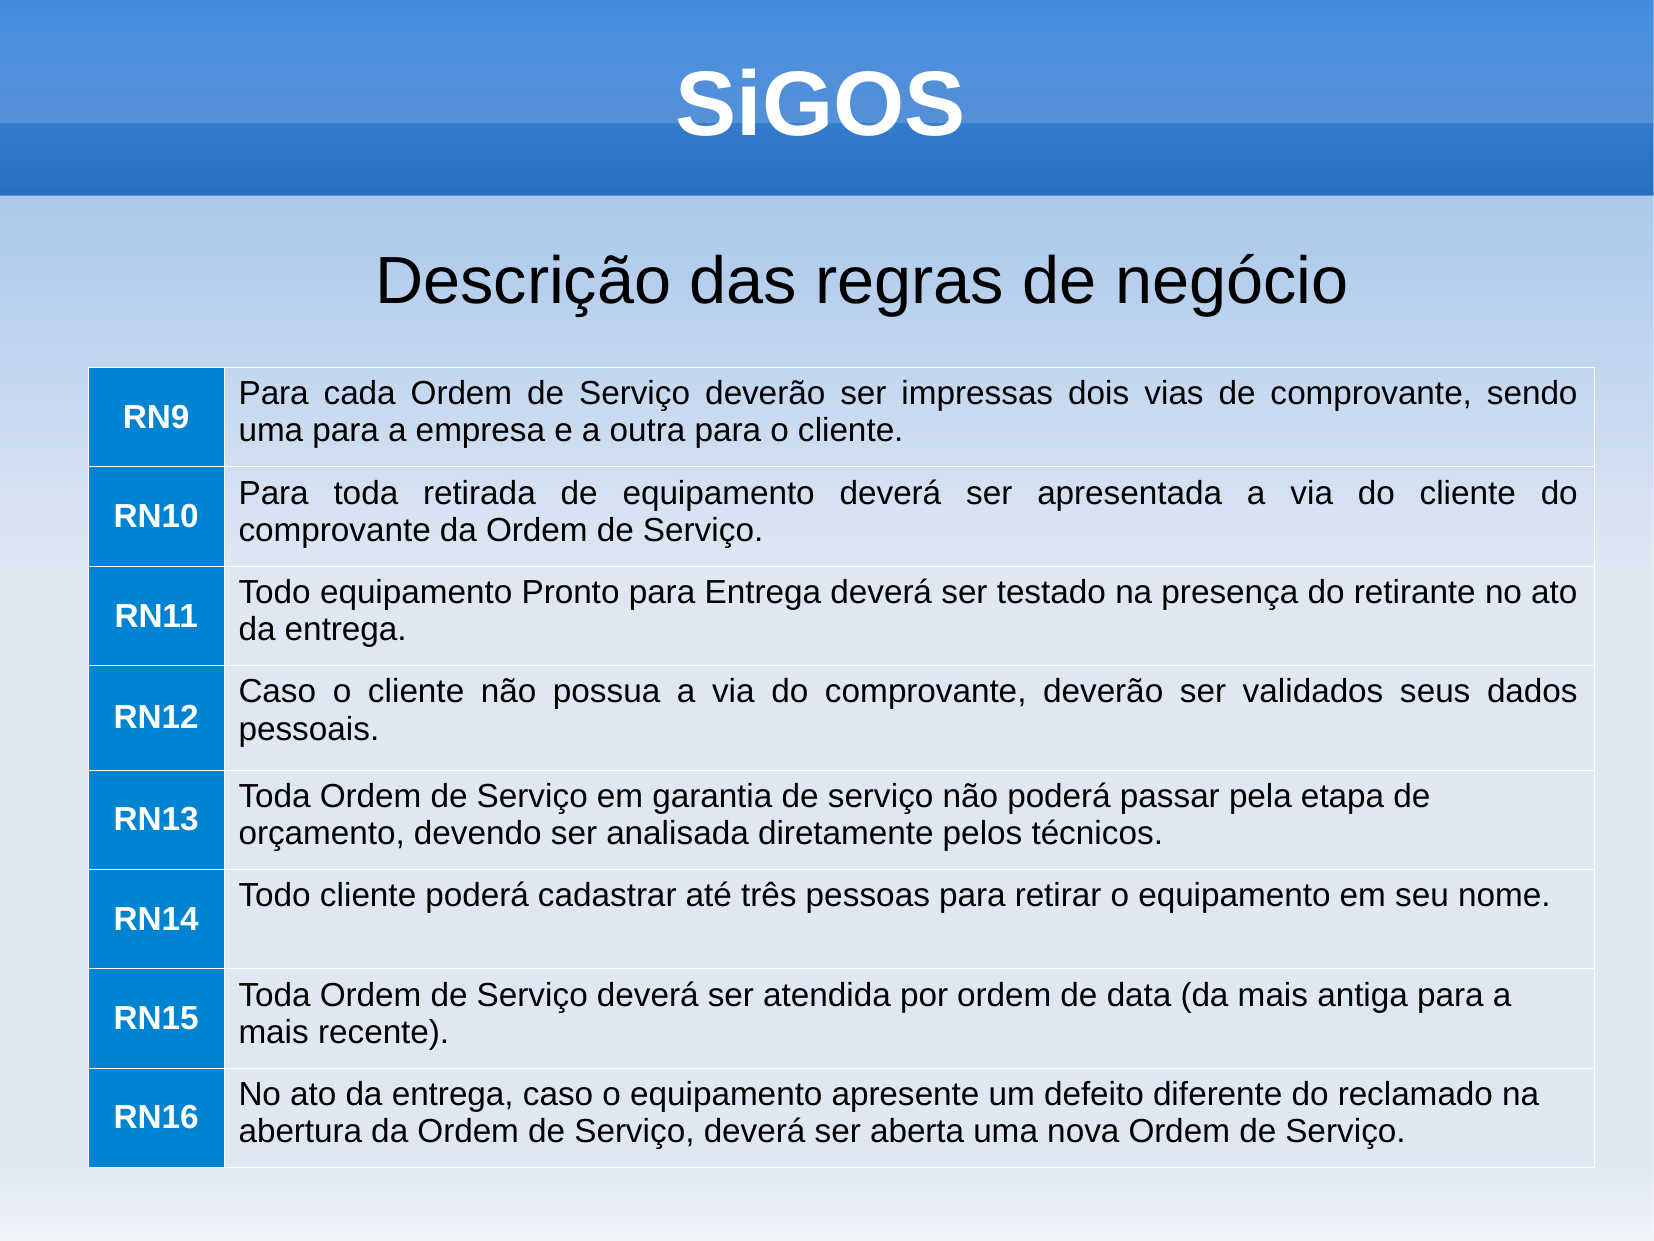

# SiGOS
Descrição das regras de negócio
| RN9 | Para cada Ordem de Serviço deverão ser impressas dois vias de comprovante, sendo uma para a empresa e a outra para o cliente. |
| --- | --- |
| RN10 | Para toda retirada de equipamento deverá ser apresentada a via do cliente do comprovante da Ordem de Serviço. |
| RN11 | Todo equipamento Pronto para Entrega deverá ser testado na presença do retirante no ato da entrega. |
| RN12 | Caso o cliente não possua a via do comprovante, deverão ser validados seus dados pessoais. |
| RN13 | Toda Ordem de Serviço em garantia de serviço não poderá passar pela etapa de orçamento, devendo ser analisada diretamente pelos técnicos. |
| RN14 | Todo cliente poderá cadastrar até três pessoas para retirar o equipamento em seu nome. |
| RN15 | Toda Ordem de Serviço deverá ser atendida por ordem de data (da mais antiga para a mais recente). |
| RN16 | No ato da entrega, caso o equipamento apresente um defeito diferente do reclamado na abertura da Ordem de Serviço, deverá ser aberta uma nova Ordem de Serviço. |